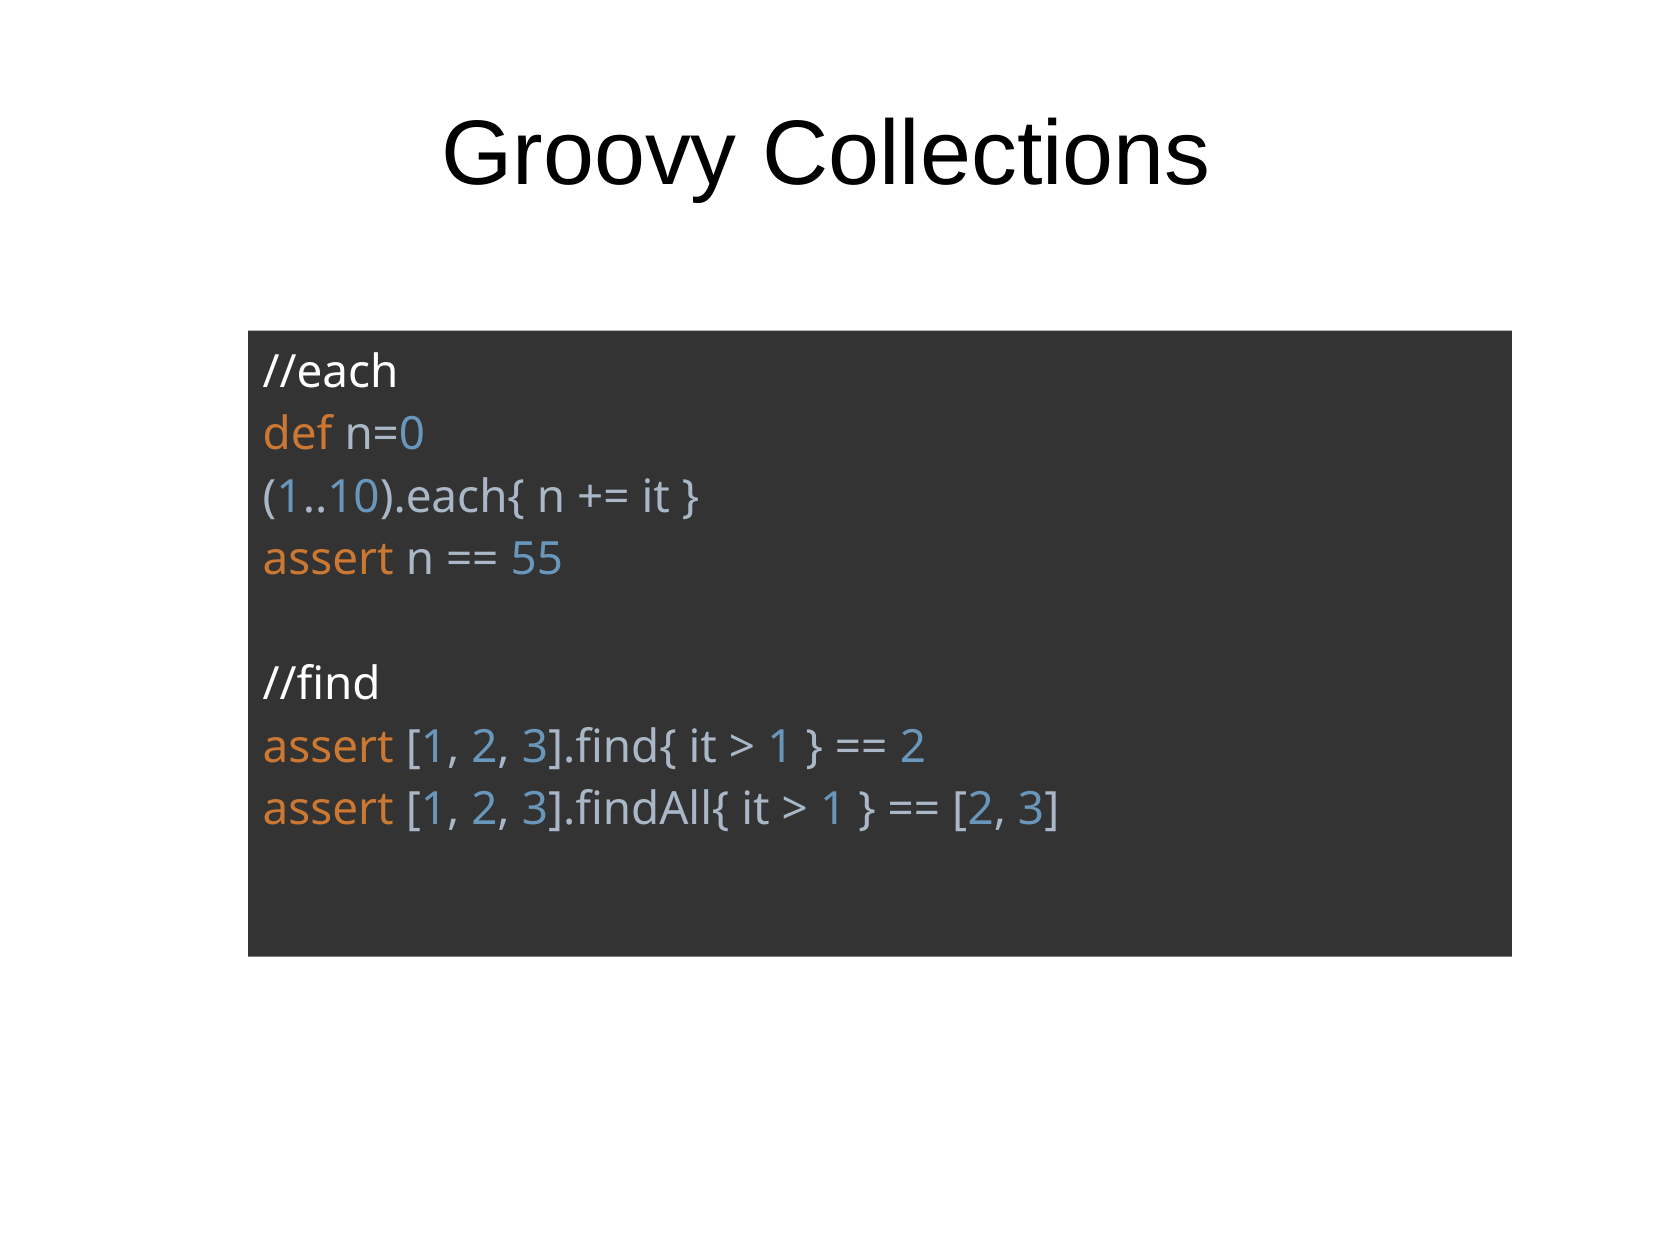

# Groovy Collections
//each
def n=0
(1..10).each{ n += it }
assert n == 55
//find
assert [1, 2, 3].find{ it > 1 } == 2
assert [1, 2, 3].findAll{ it > 1 } == [2, 3]